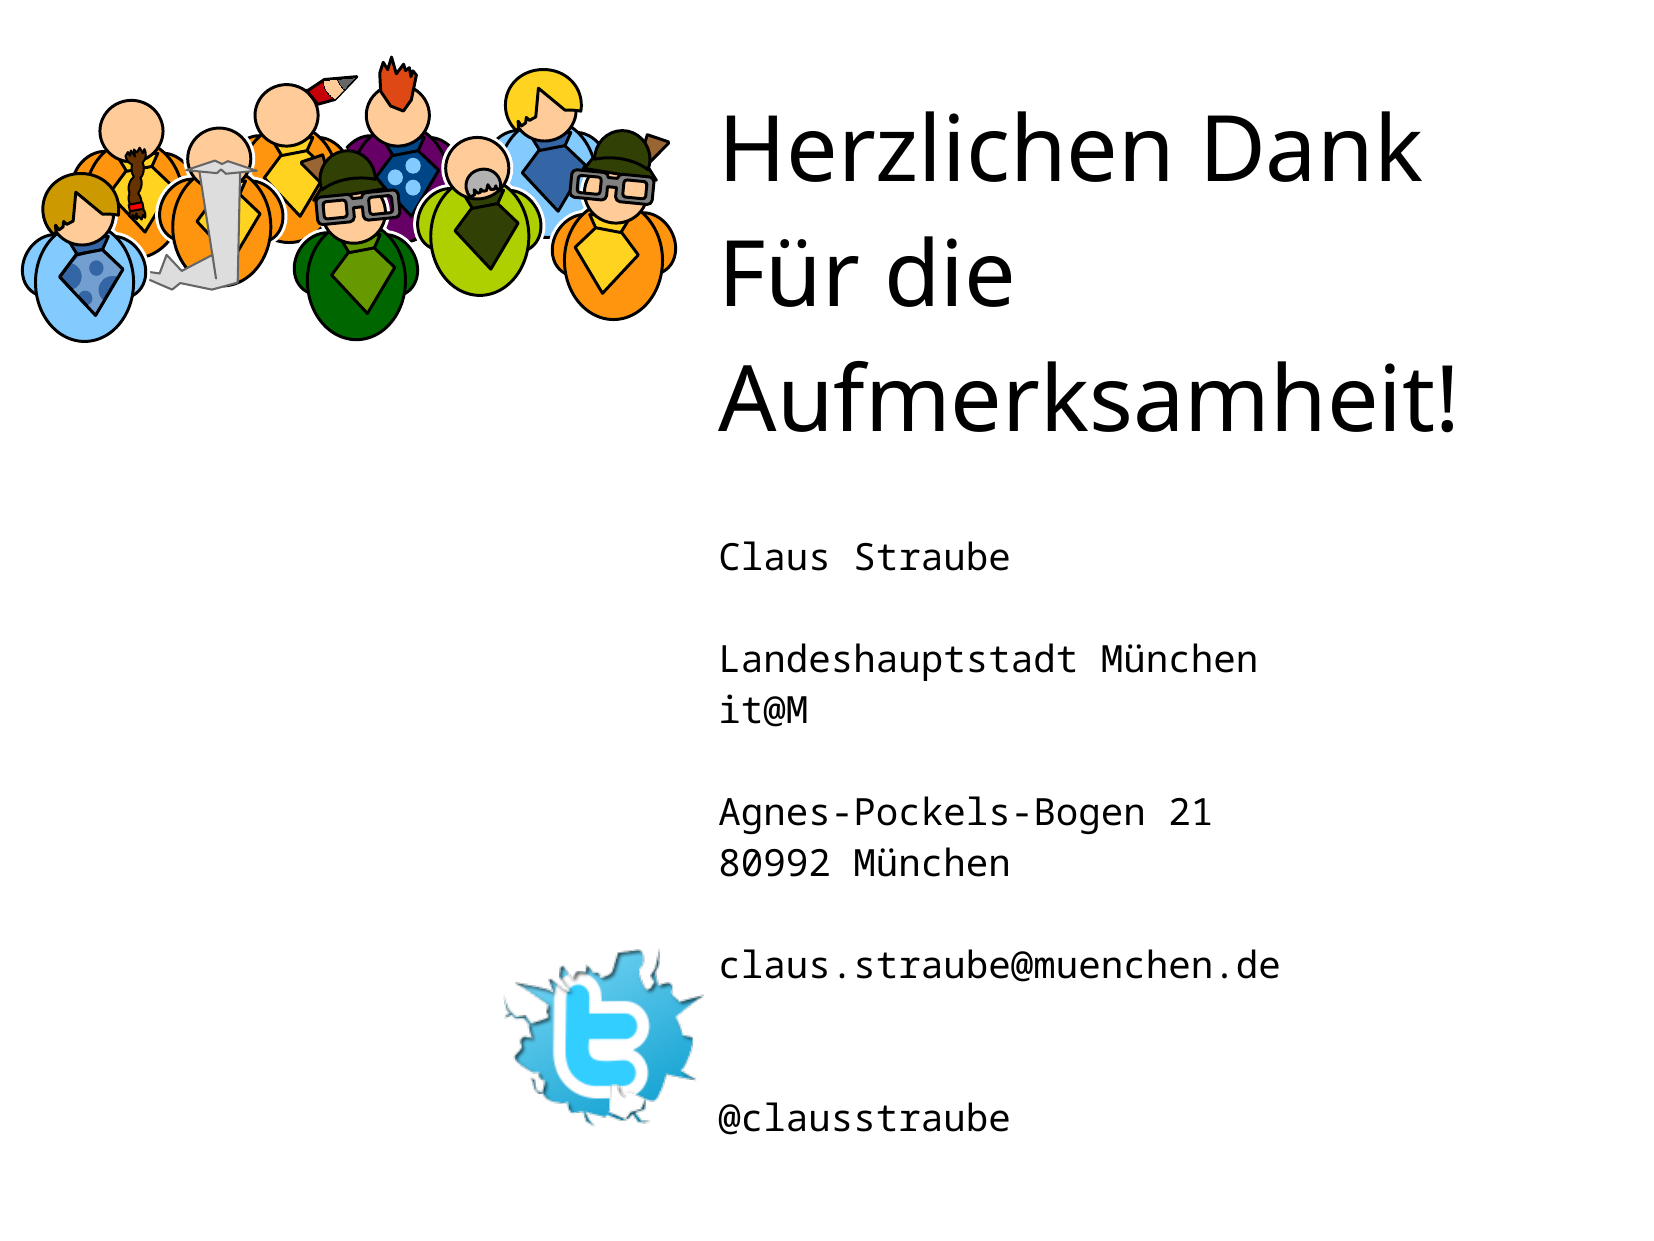

Herzlichen Dank
Für die
Aufmerksamheit!
Claus Straube
Landeshauptstadt München
it@M
Agnes-Pockels-Bogen 21
80992 München
claus.straube@muenchen.de
@clausstraube